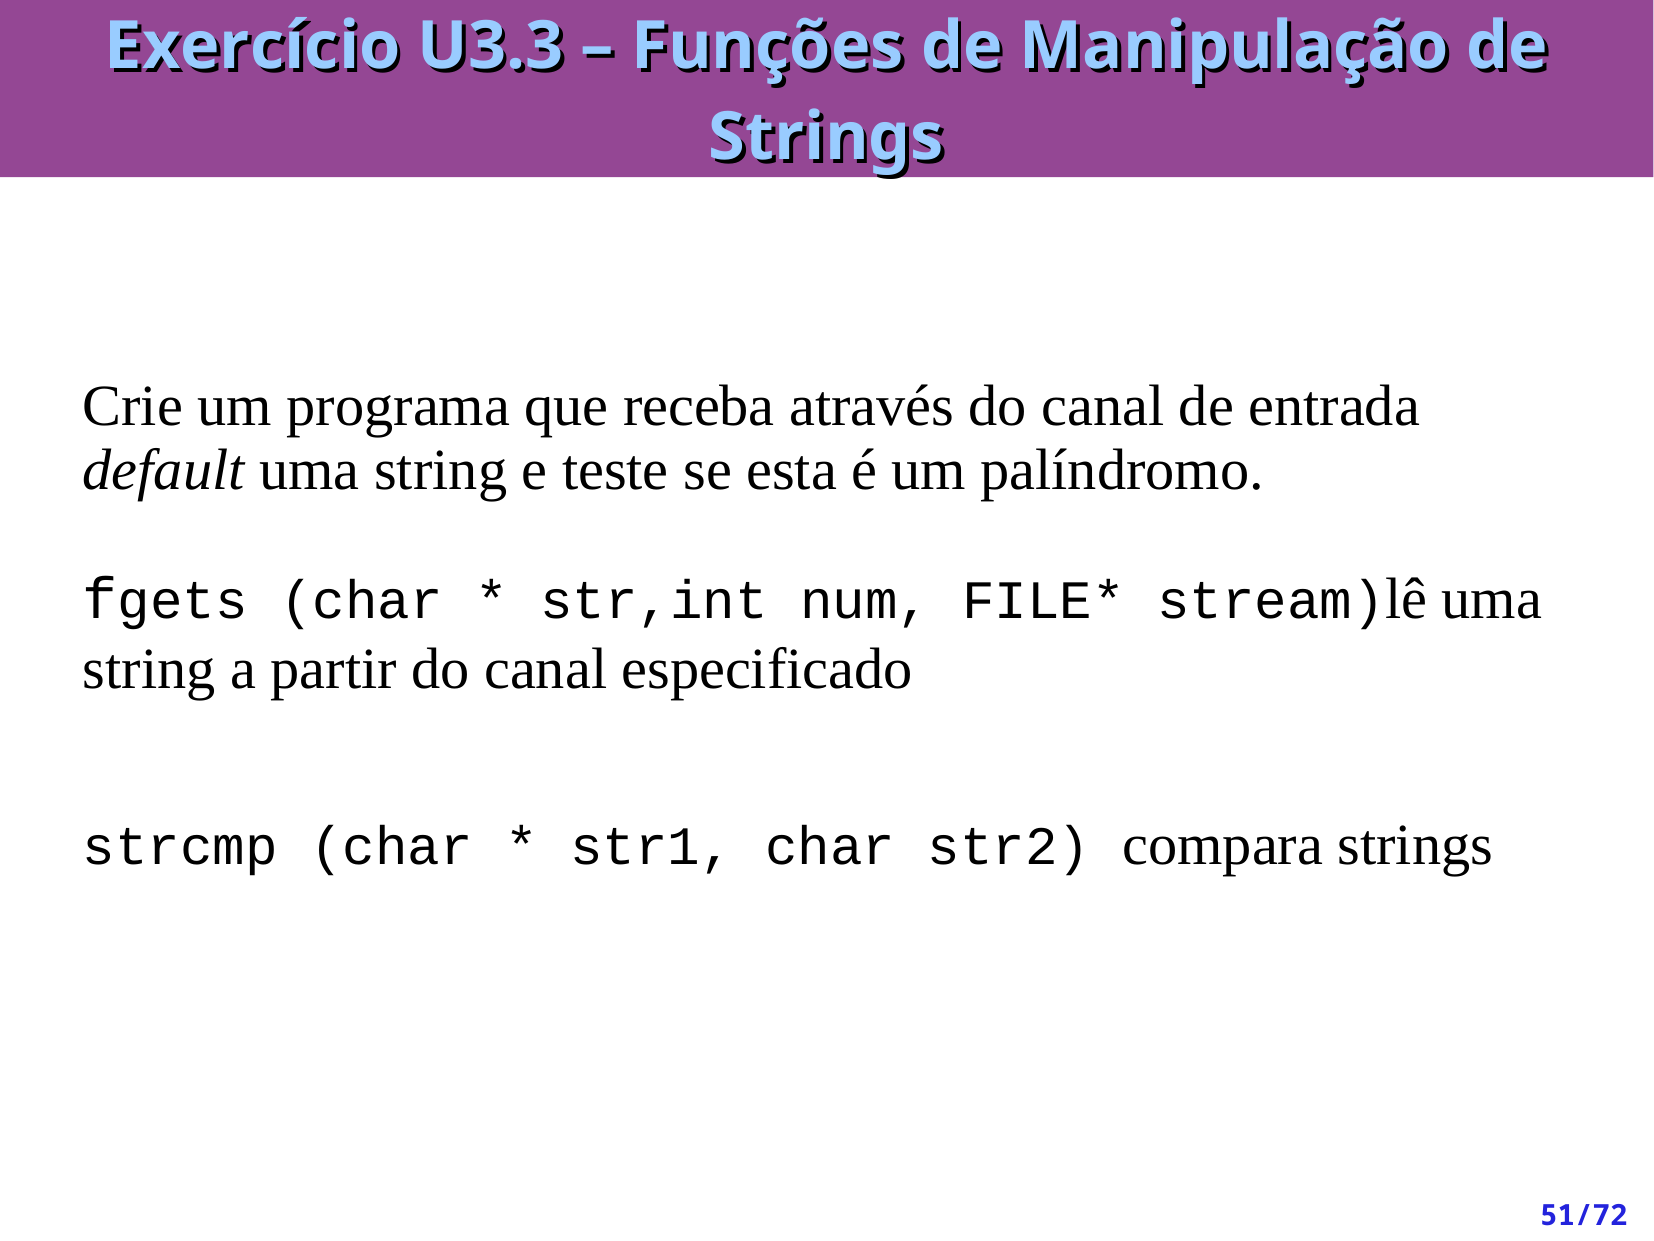

# Exercício U3.3 – Funções de Manipulação de Strings
Crie um programa que receba através do canal de entrada default uma string e teste se esta é um palíndromo.
fgets (char * str,int num, FILE* stream)lê uma 	string a partir do canal especificado
strcmp (char * str1, char str2) compara strings
51